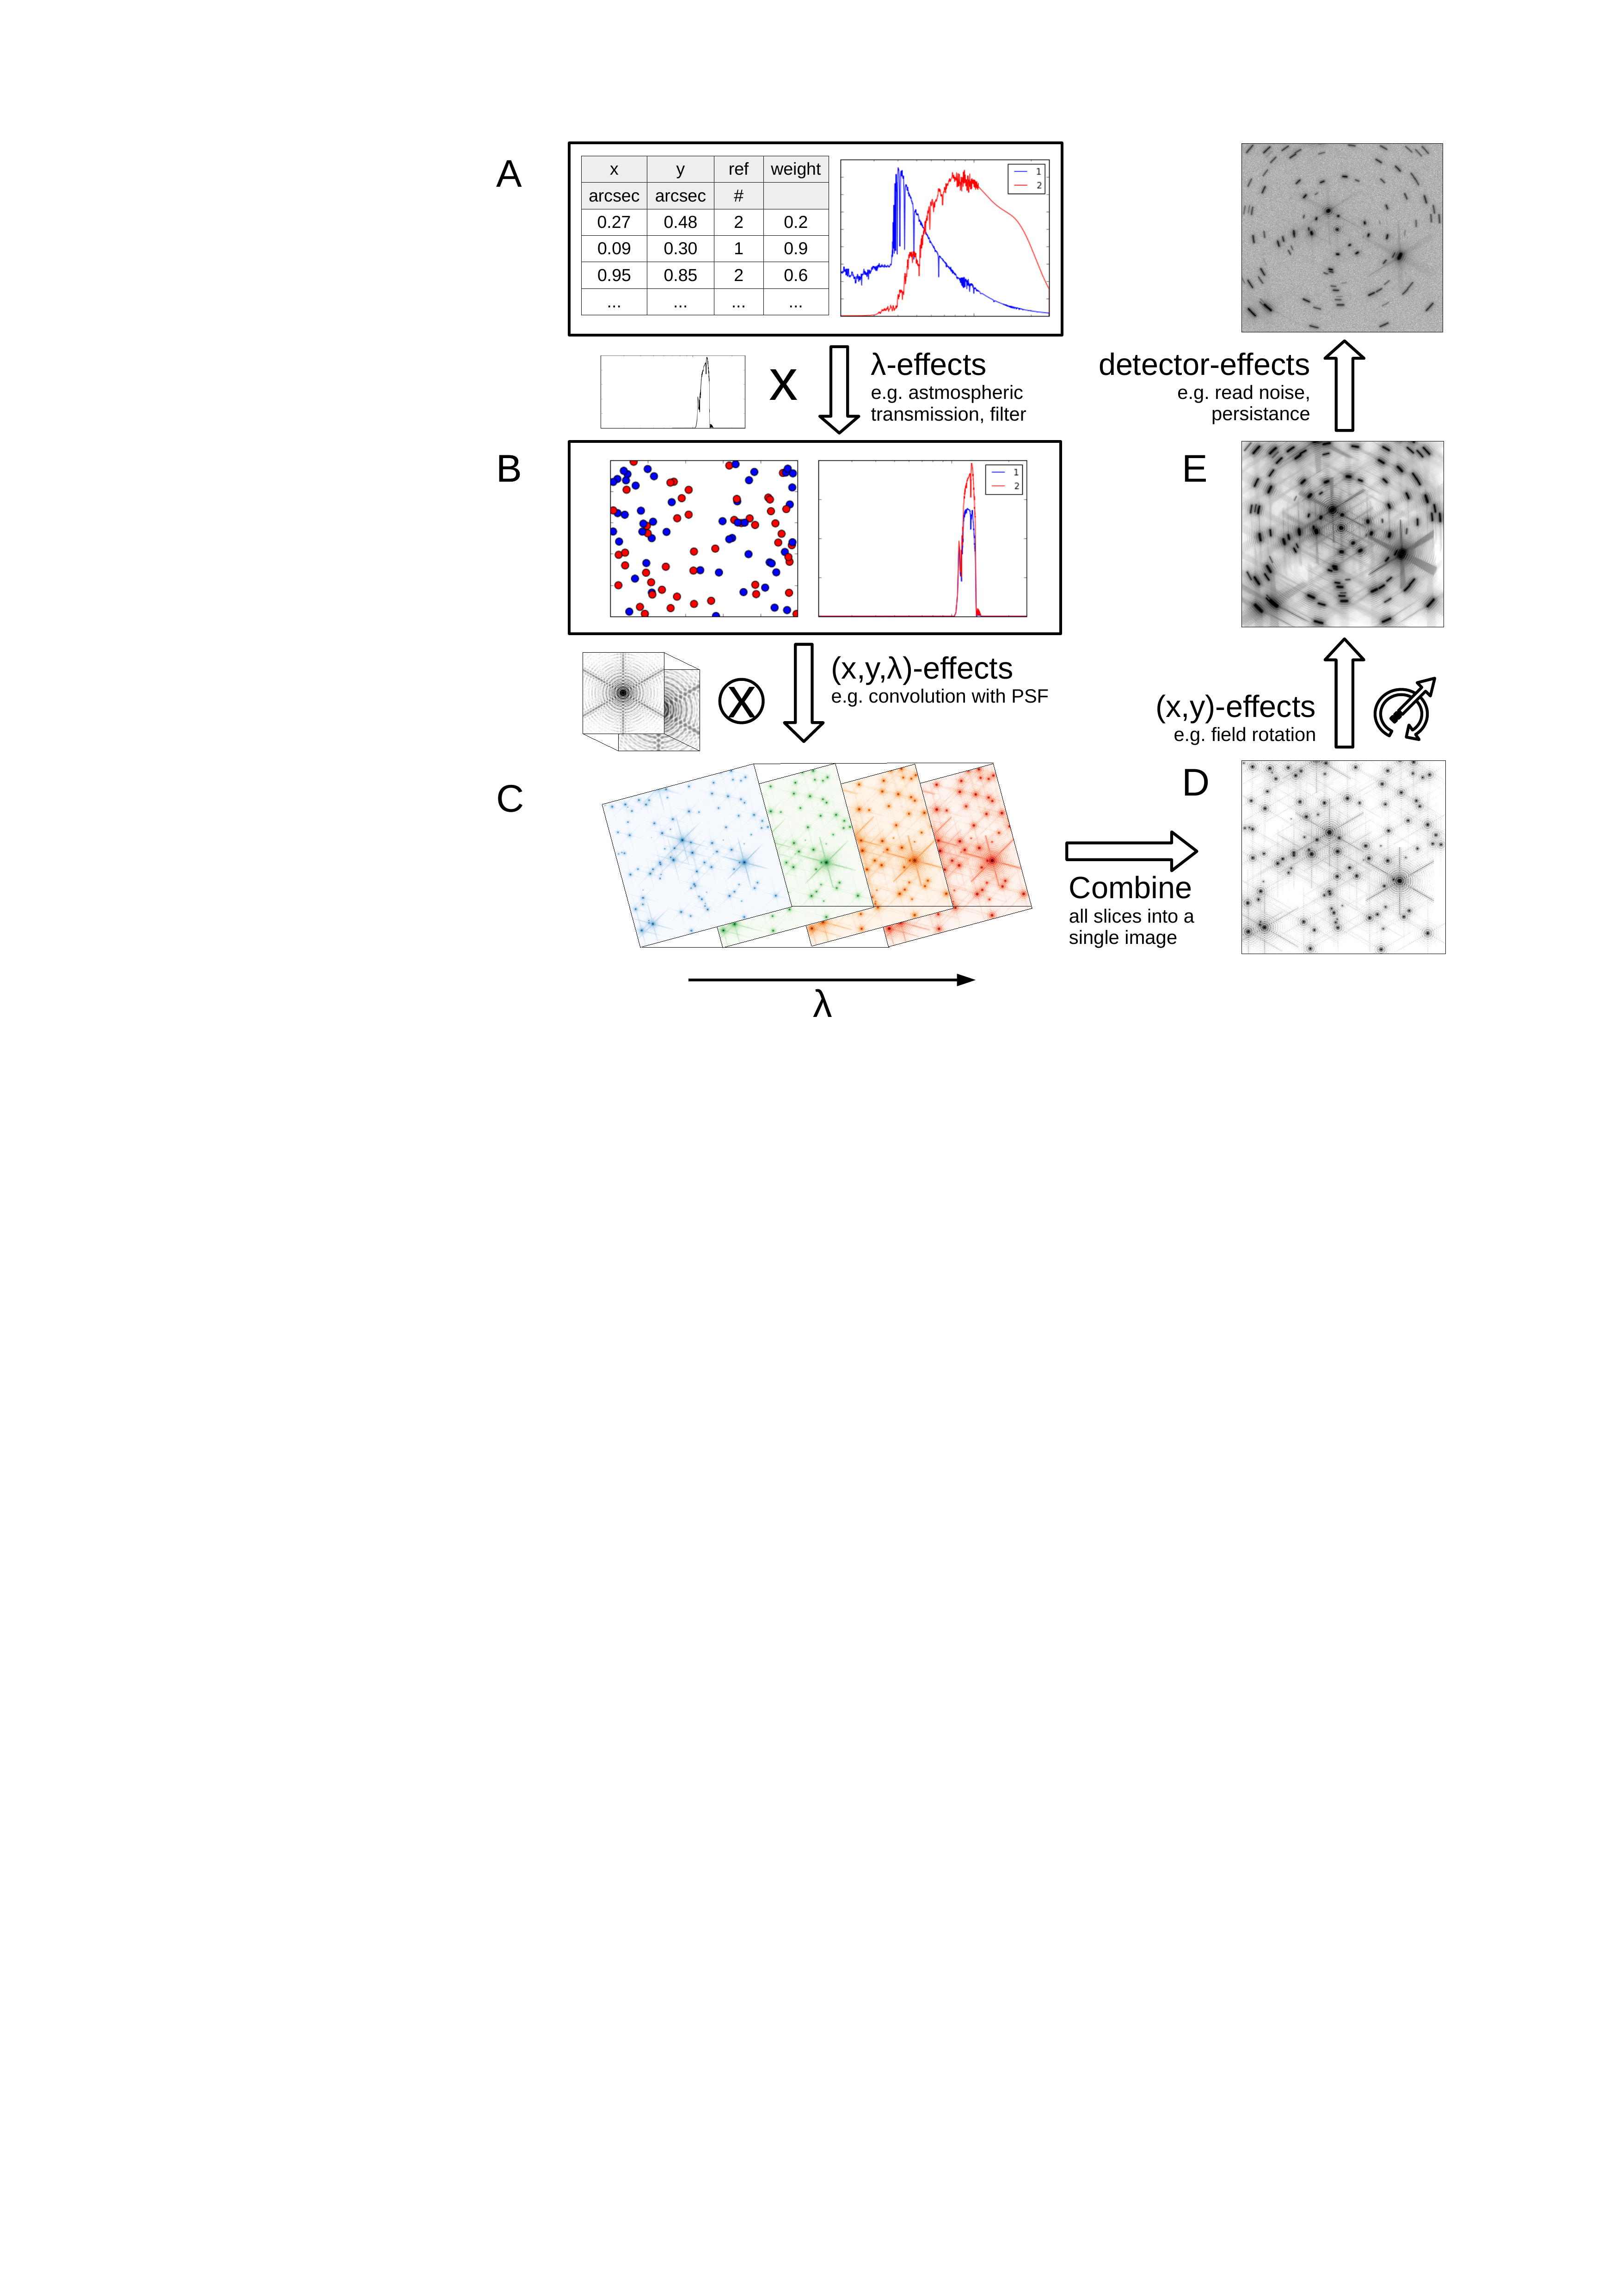

A
| x | y | ref | weight |
| --- | --- | --- | --- |
| arcsec | arcsec | # | |
| 0.27 | 0.48 | 2 | 0.2 |
| 0.09 | 0.30 | 1 | 0.9 |
| 0.95 | 0.85 | 2 | 0.6 |
| ... | ... | ... | ... |
detector-effects
e.g. read noise, persistance
λ-effects
e.g. astmospheric transmission, filter
x
B
B
E
(x,y,λ)-effects
e.g. convolution with PSF
x
(x,y)-effects
e.g. field rotation
D
C
Combine
all slices into a single image
λ